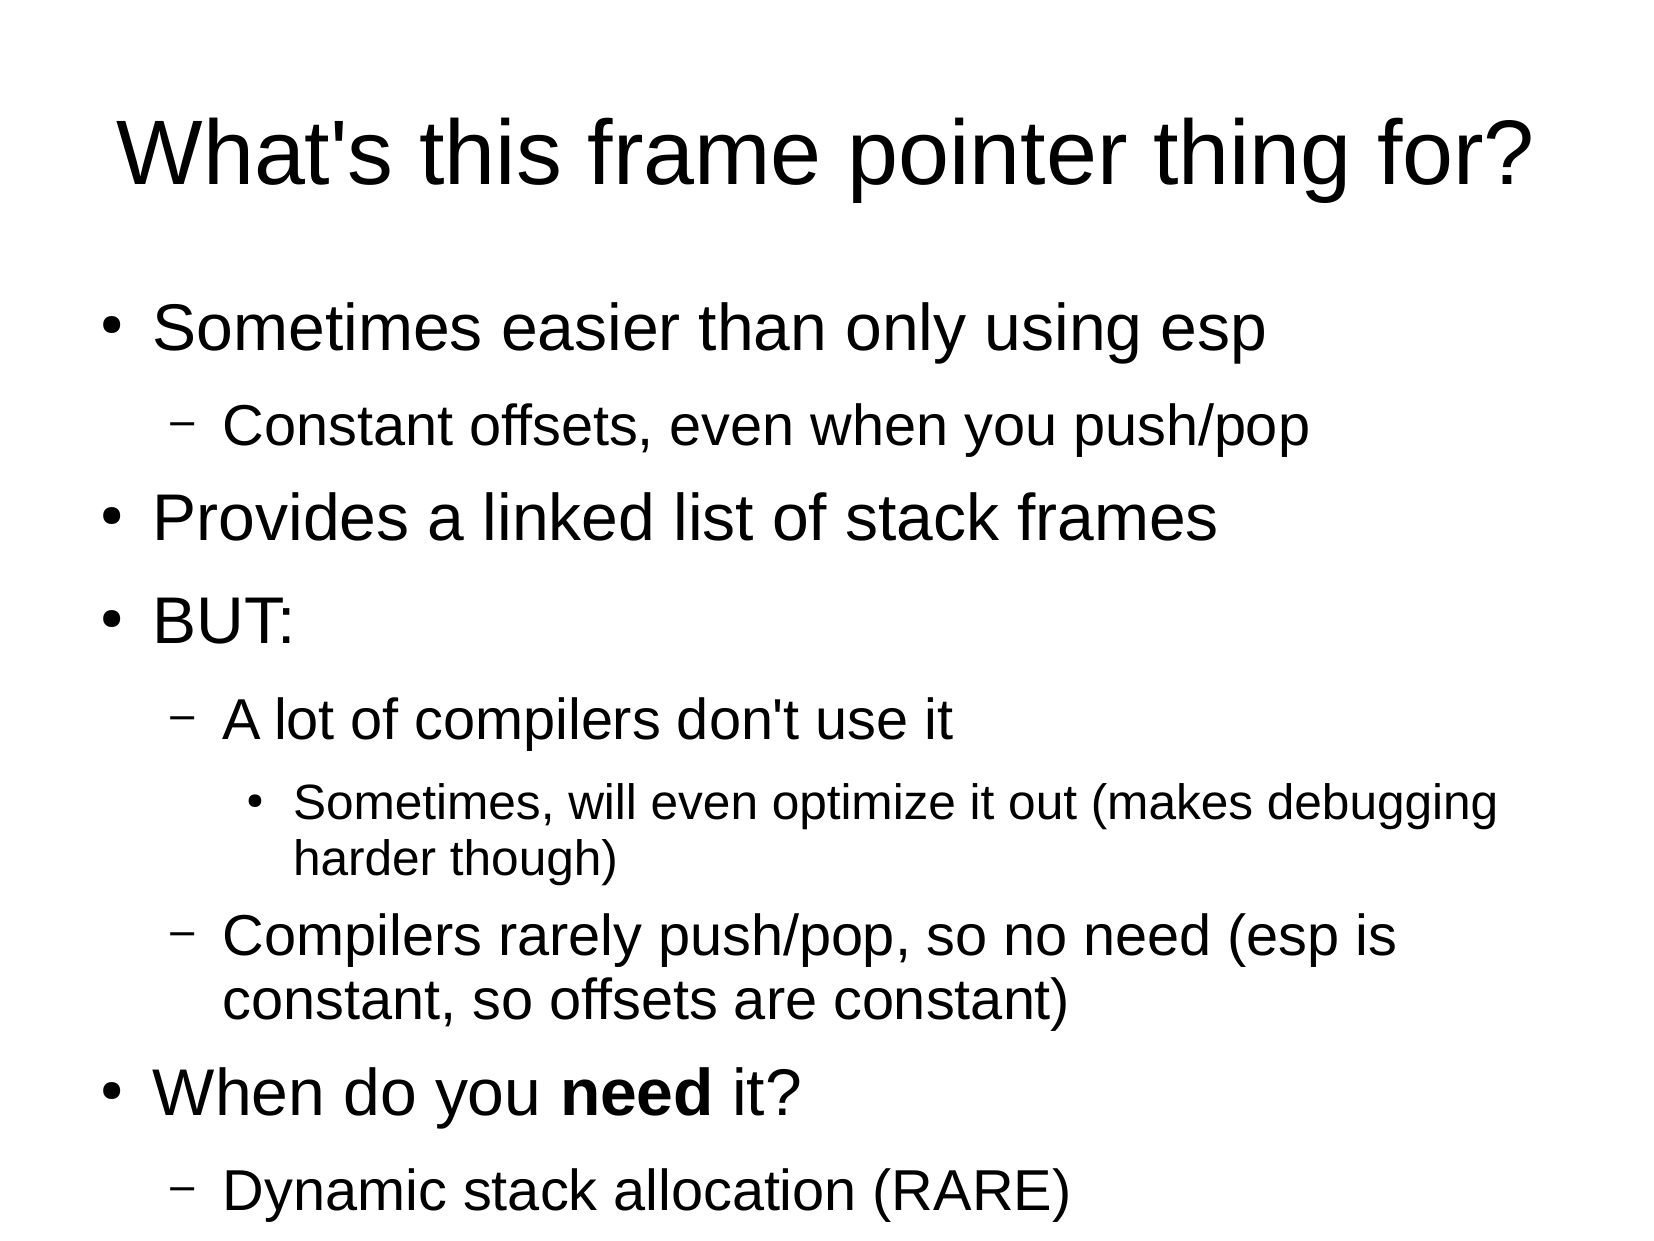

# What's this frame pointer thing for?
Sometimes easier than only using esp
Constant offsets, even when you push/pop
Provides a linked list of stack frames
BUT:
A lot of compilers don't use it
Sometimes, will even optimize it out (makes debugging harder though)
Compilers rarely push/pop, so no need (esp is constant, so offsets are constant)
When do you need it?
Dynamic stack allocation (RARE)